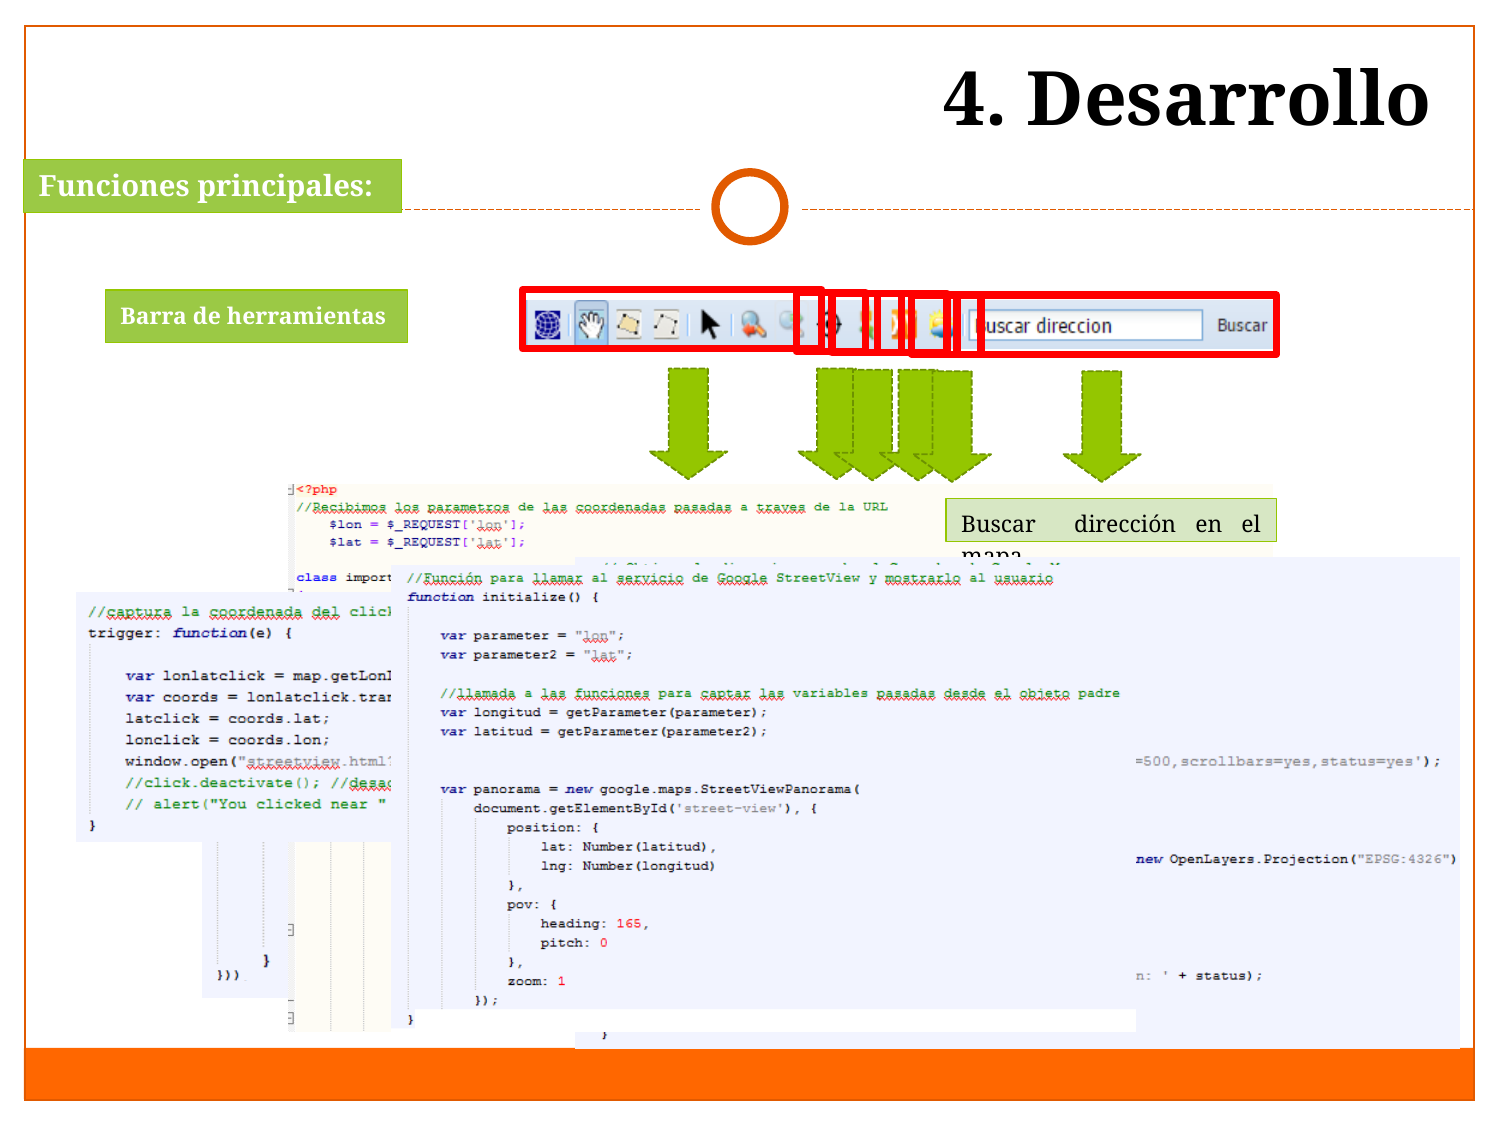

4. Desarrollo
Funciones principales:
Barra de herramientas
Controles de Openlayers
Hacer zoom a Valencia
Buscar dirección en el mapa
Google Street View
Ir a las coordenadas
Consultar el tiempo